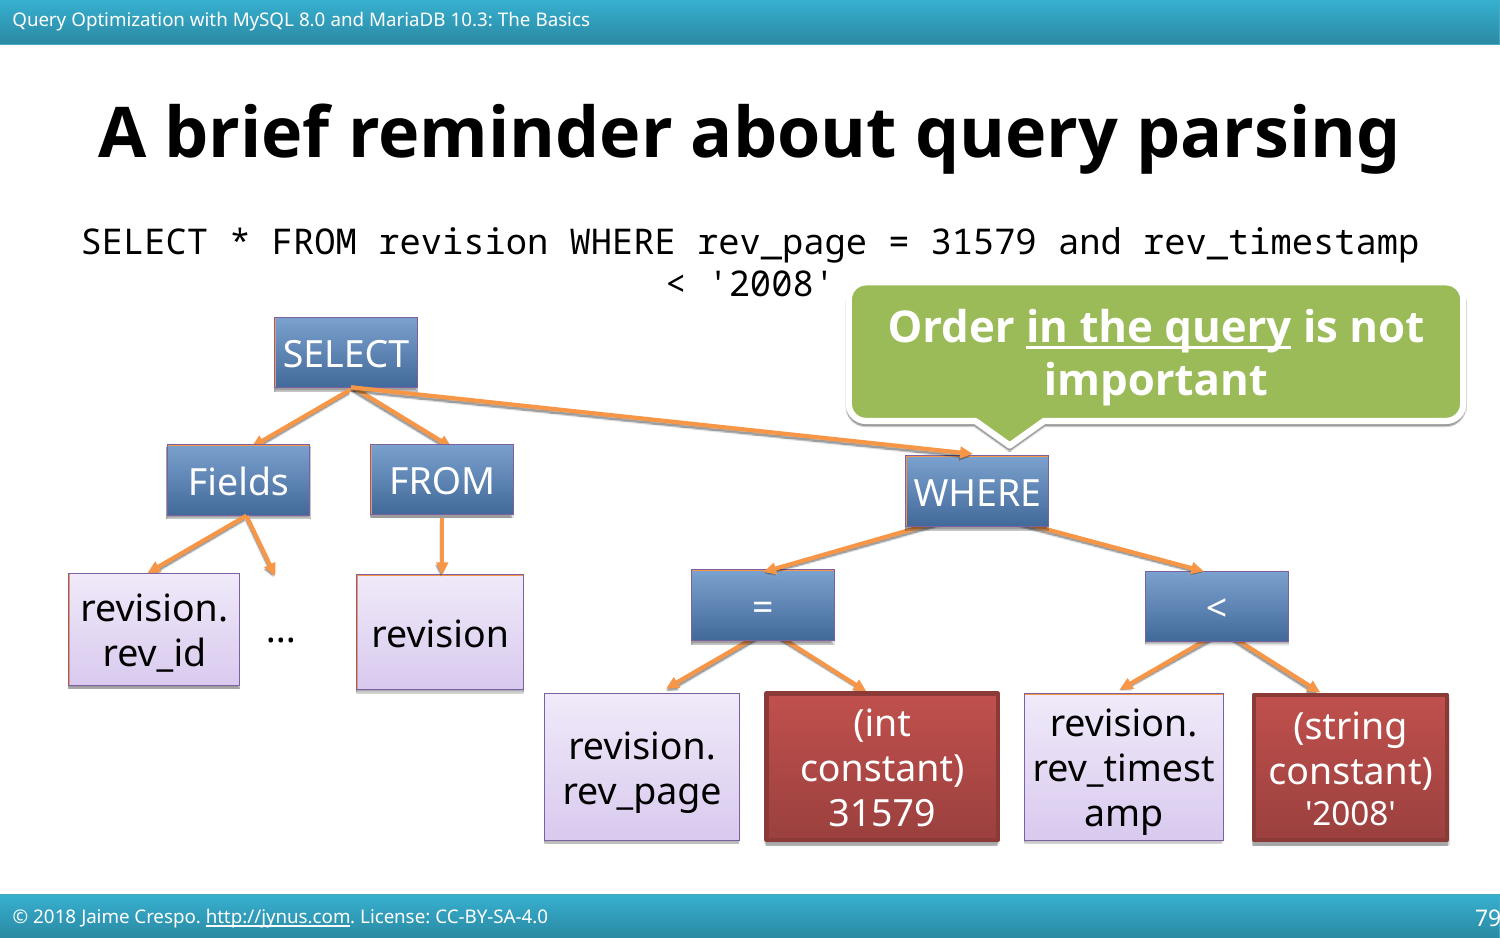

# A brief reminder about query parsing
SELECT * FROM revision WHERE rev_page = 31579 and rev_timestamp < '2008'
Order in the query is not important
SELECT
FROM
Fields
WHERE
=
<
revision.
rev_id
revision
...
revision.
rev_page
(int constant) 31579
revision.
rev_timestamp
(string constant) '2008'